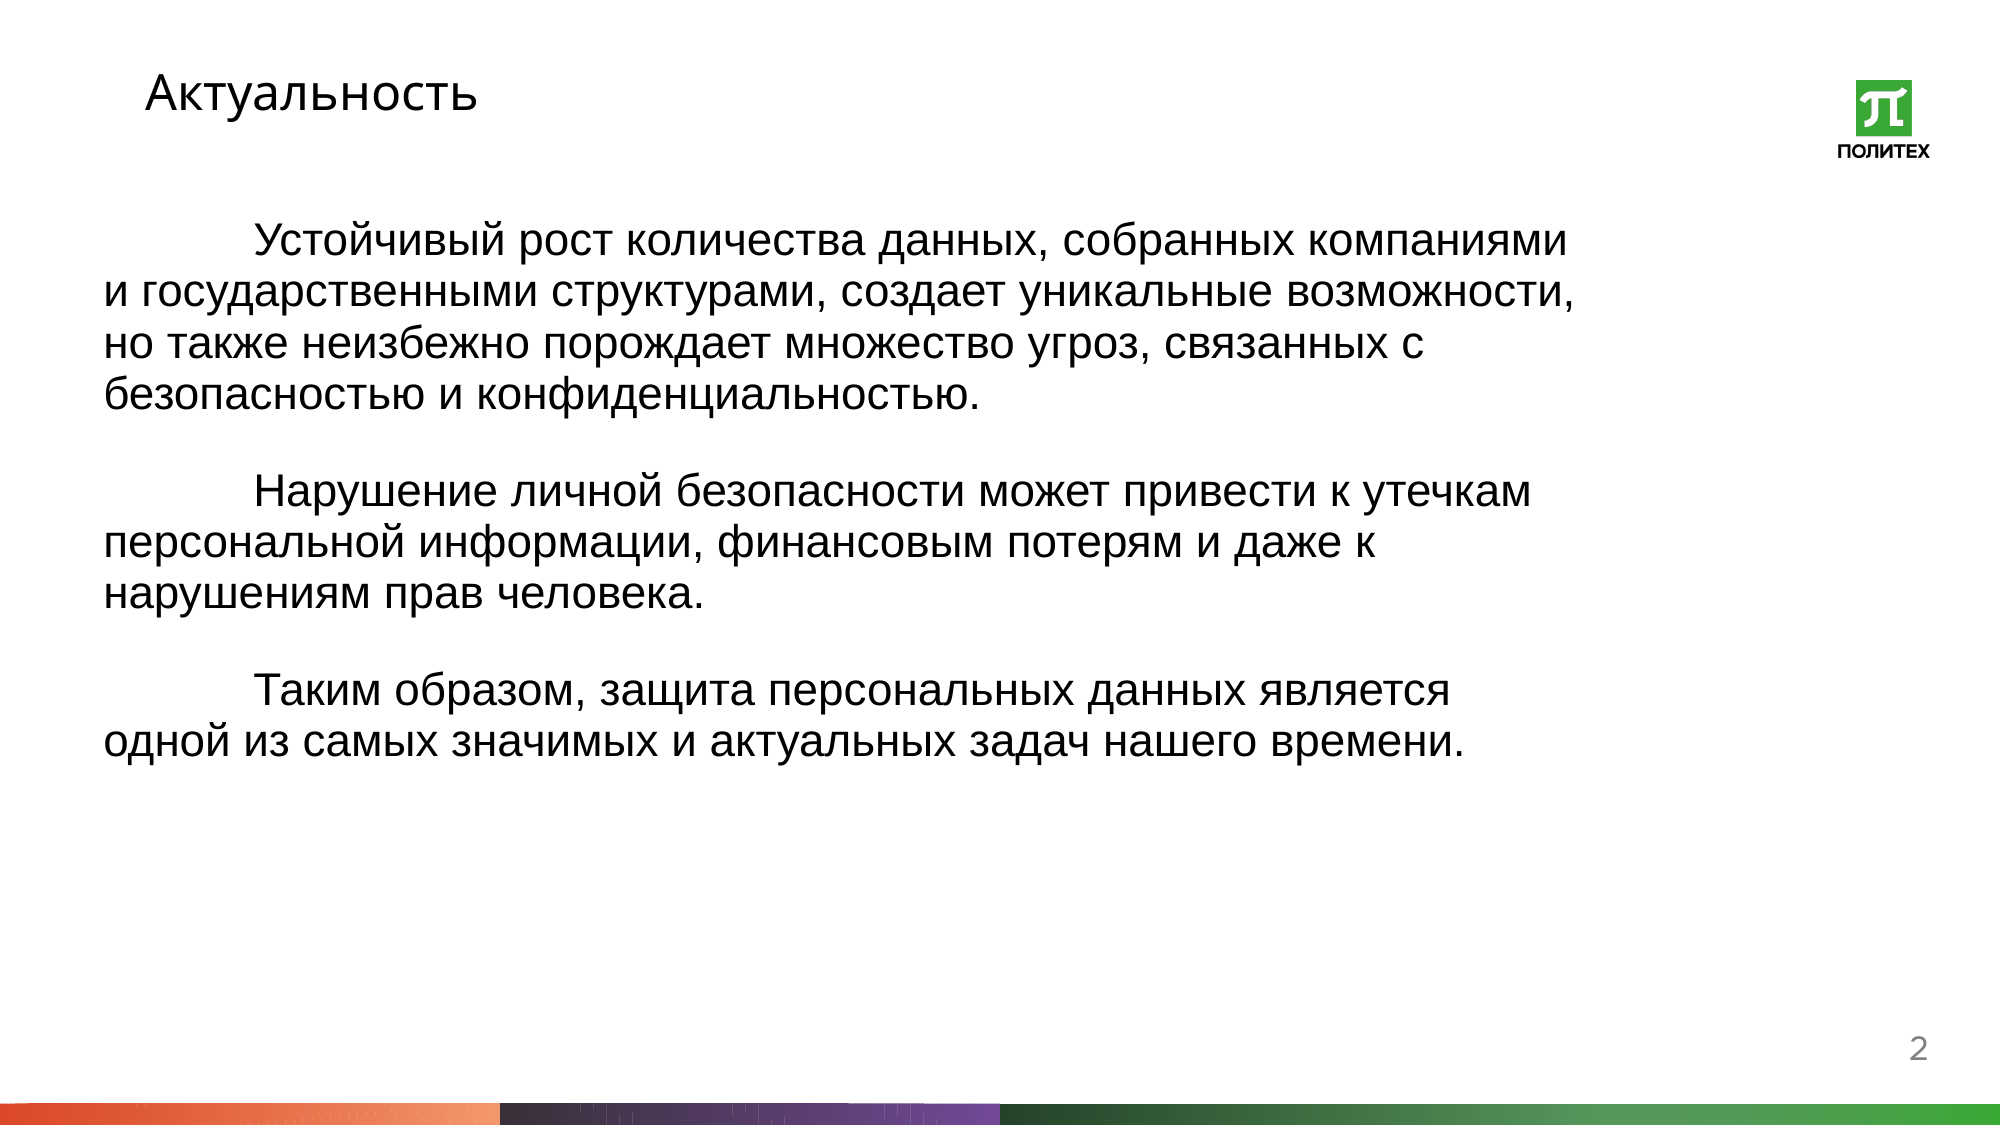

# Актуальность
	Устойчивый рост количества данных, собранных компаниями и государственными структурами, создает уникальные возможности, но также неизбежно порождает множество угроз, связанных с безопасностью и конфиденциальностью.
	Нарушение личной безопасности может привести к утечкам персональной информации, финансовым потерям и даже к нарушениям прав человека.
	Таким образом, защита персональных данных является одной из самых значимых и актуальных задач нашего времени.